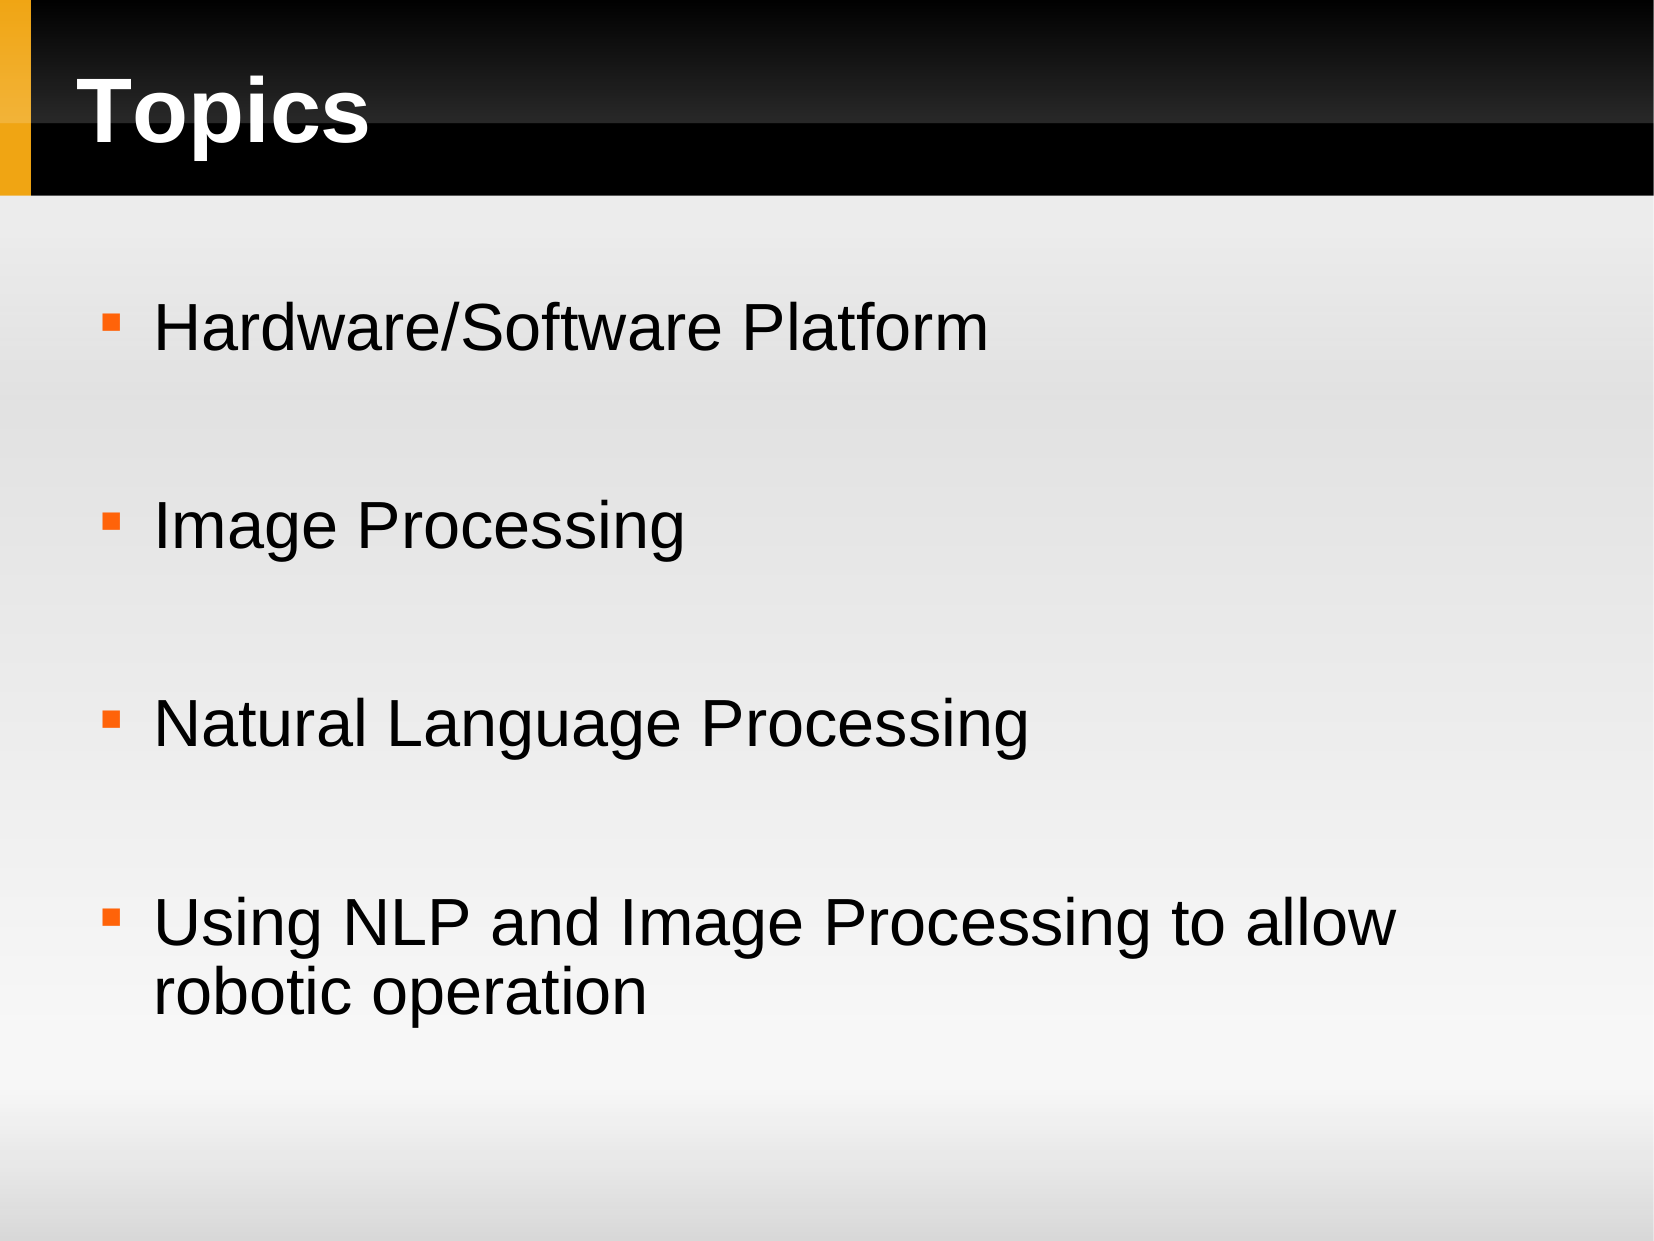

# Topics
Hardware/Software Platform
Image Processing
Natural Language Processing
Using NLP and Image Processing to allow robotic operation